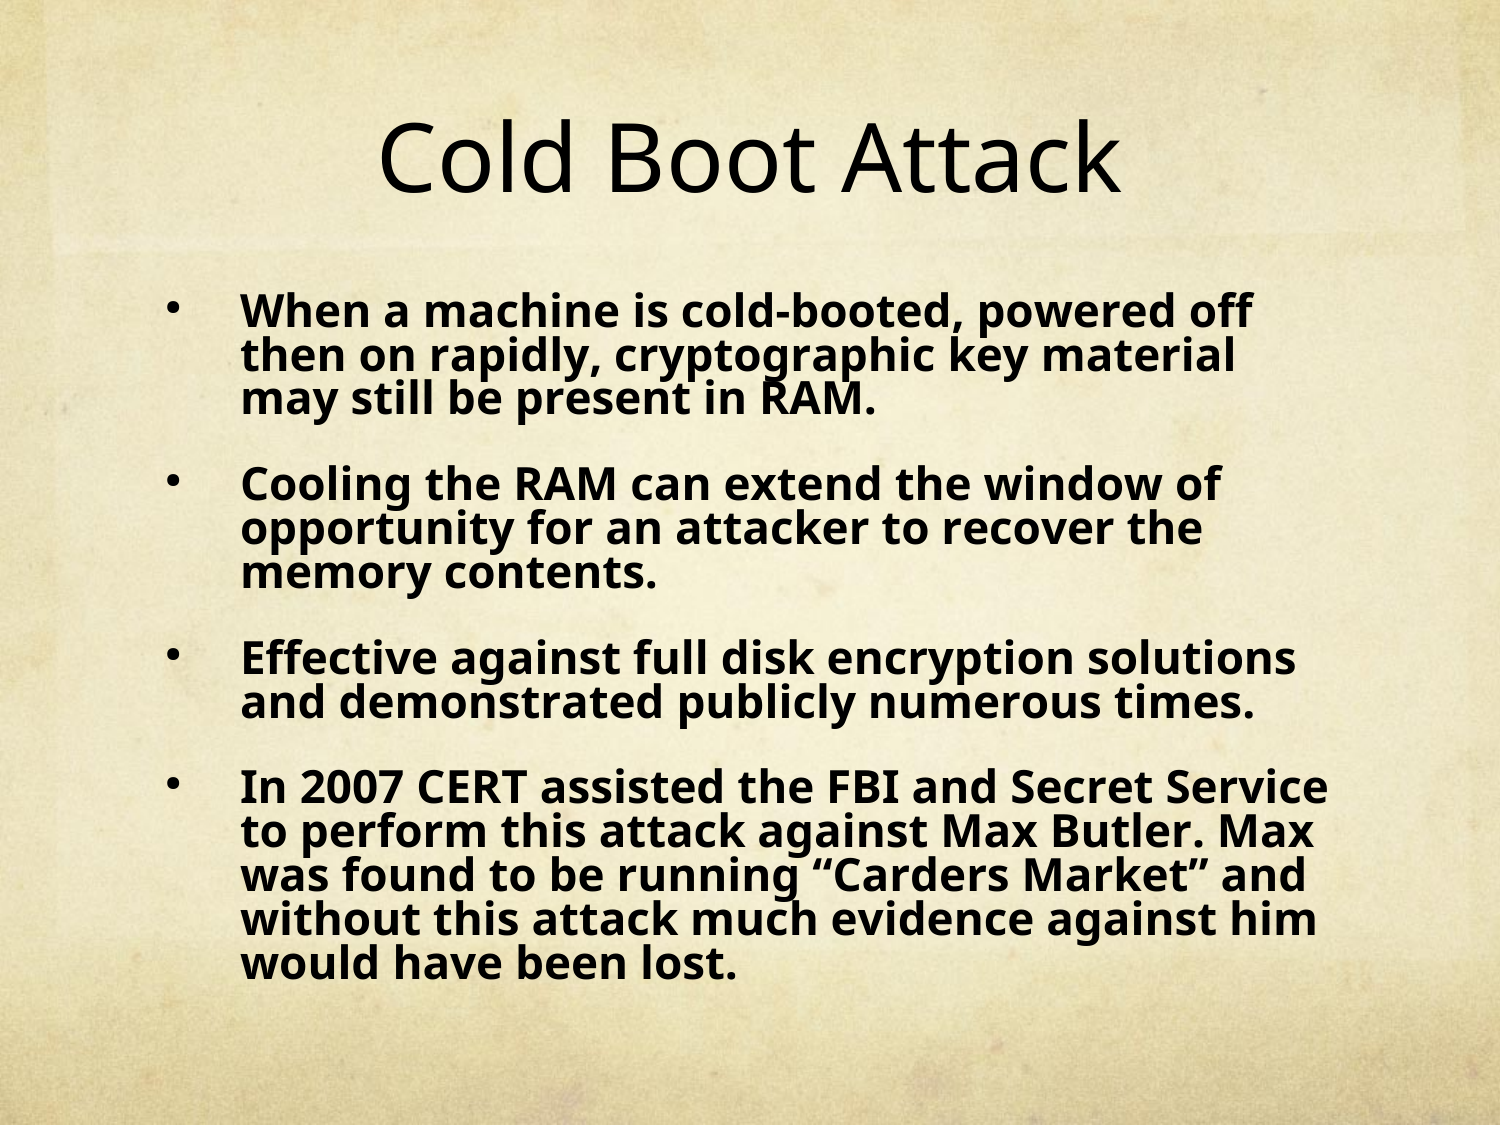

Cold Boot Attack
When a machine is cold-booted, powered off then on rapidly, cryptographic key material may still be present in RAM.
Cooling the RAM can extend the window of opportunity for an attacker to recover the memory contents.
Effective against full disk encryption solutions and demonstrated publicly numerous times.
In 2007 CERT assisted the FBI and Secret Service to perform this attack against Max Butler. Max was found to be running “Carders Market” and without this attack much evidence against him would have been lost.